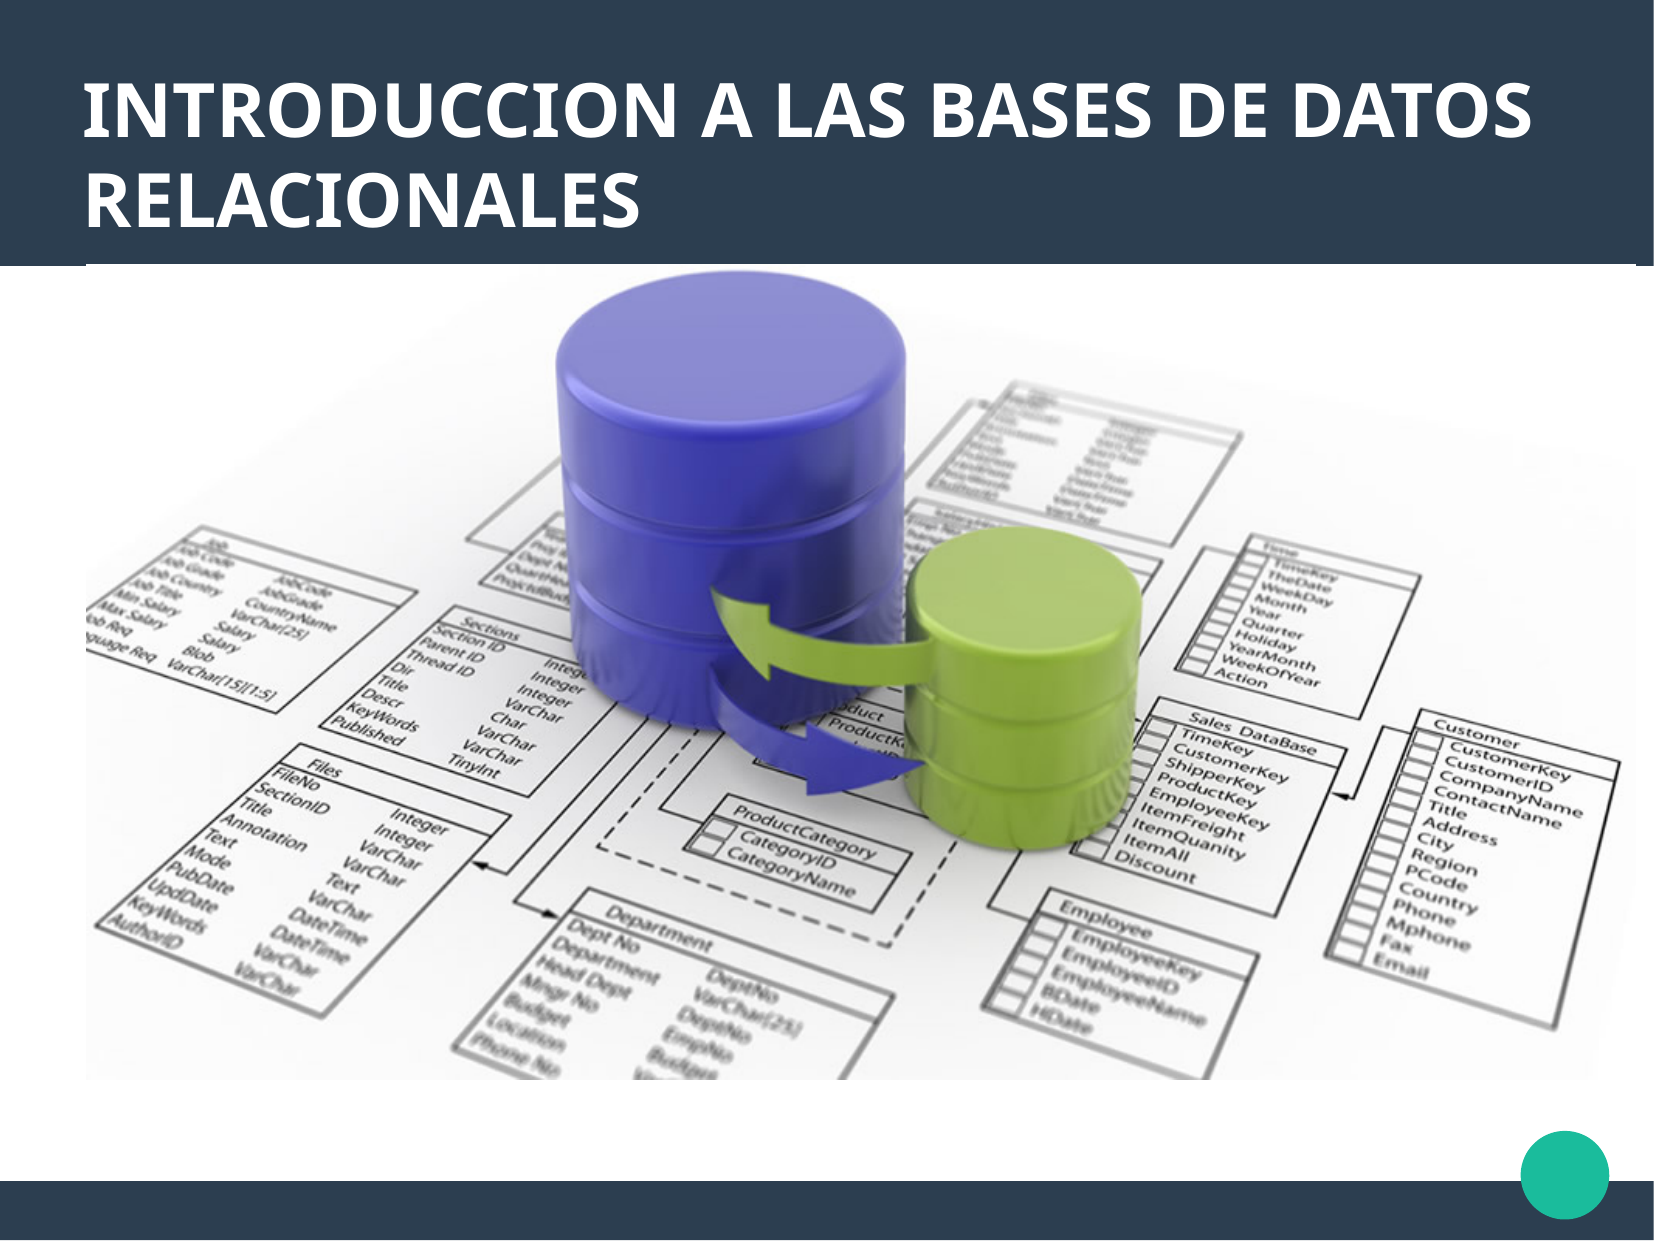

# INTRODUCCION A LAS BASES DE DATOS RELACIONALES